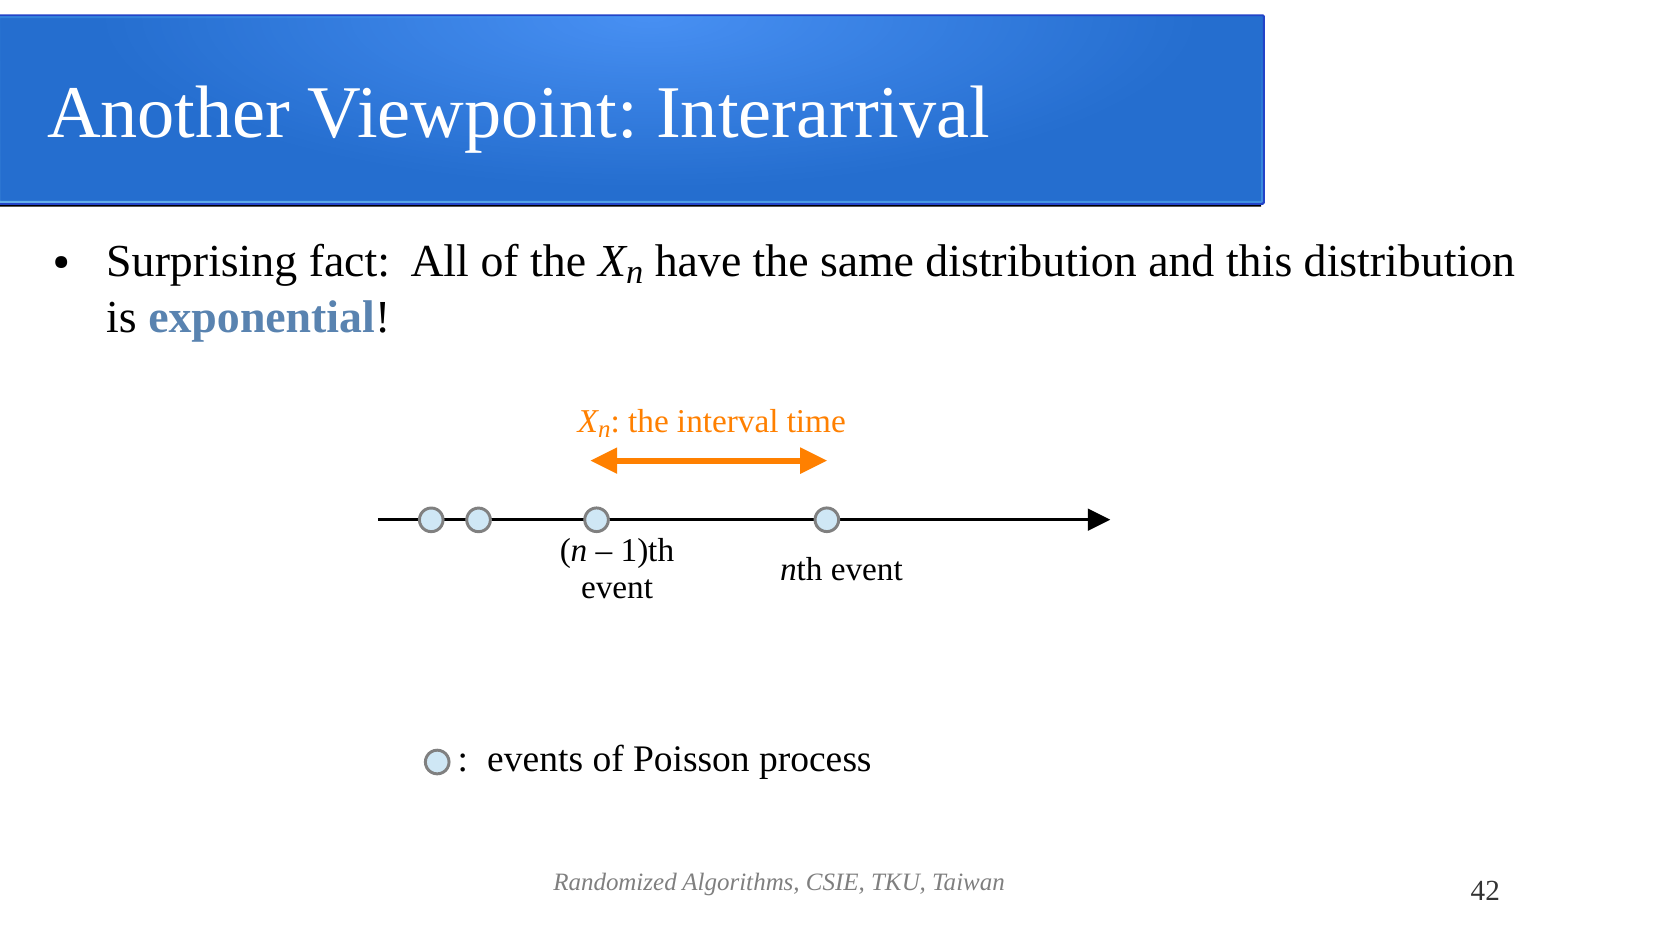

# Another Viewpoint: Interarrival
Surprising fact: All of the Xn have the same distribution and this distribution is exponential!
Xn: the interval time
(n – 1)th event
nth event
: events of Poisson process
Randomized Algorithms, CSIE, TKU, Taiwan
42